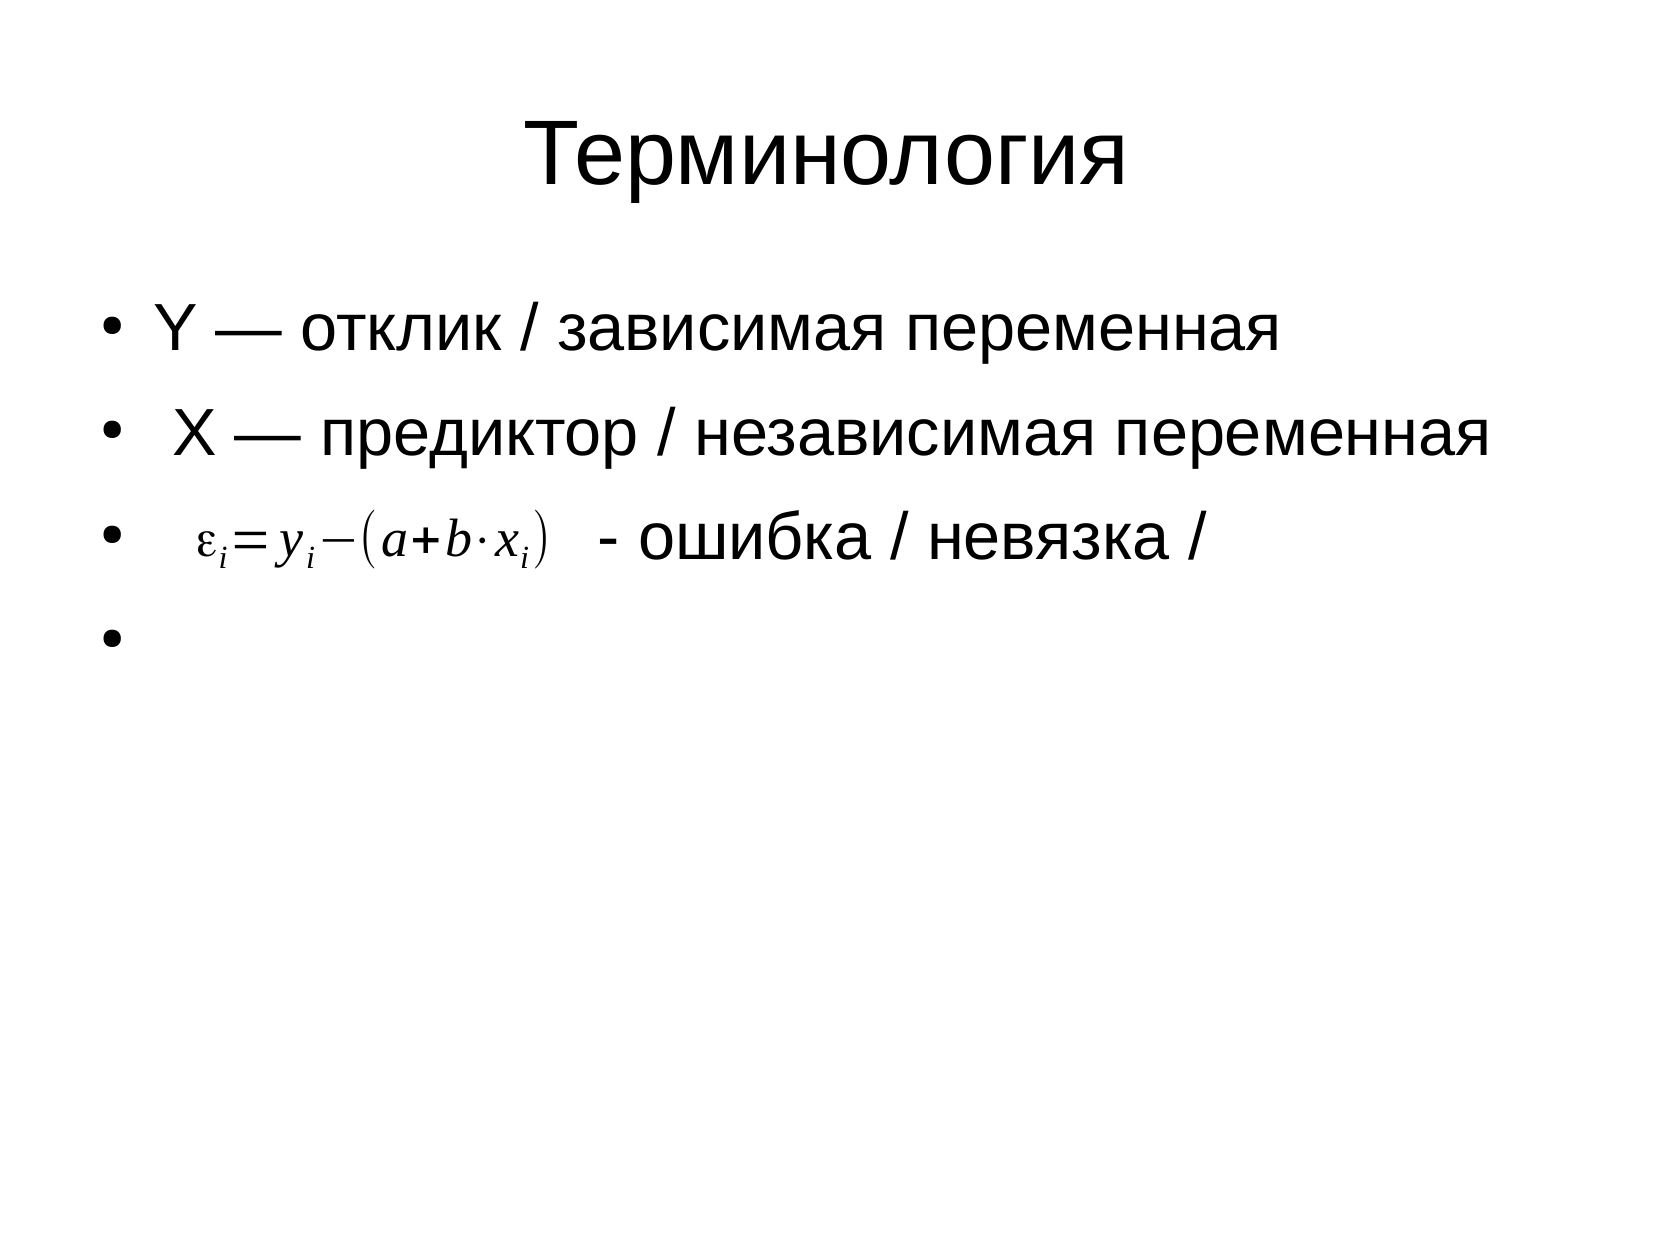

# Терминология
Y — отклик / зависимая переменная
 Х — предиктор / независимая переменная
 - ошибка / невязка /